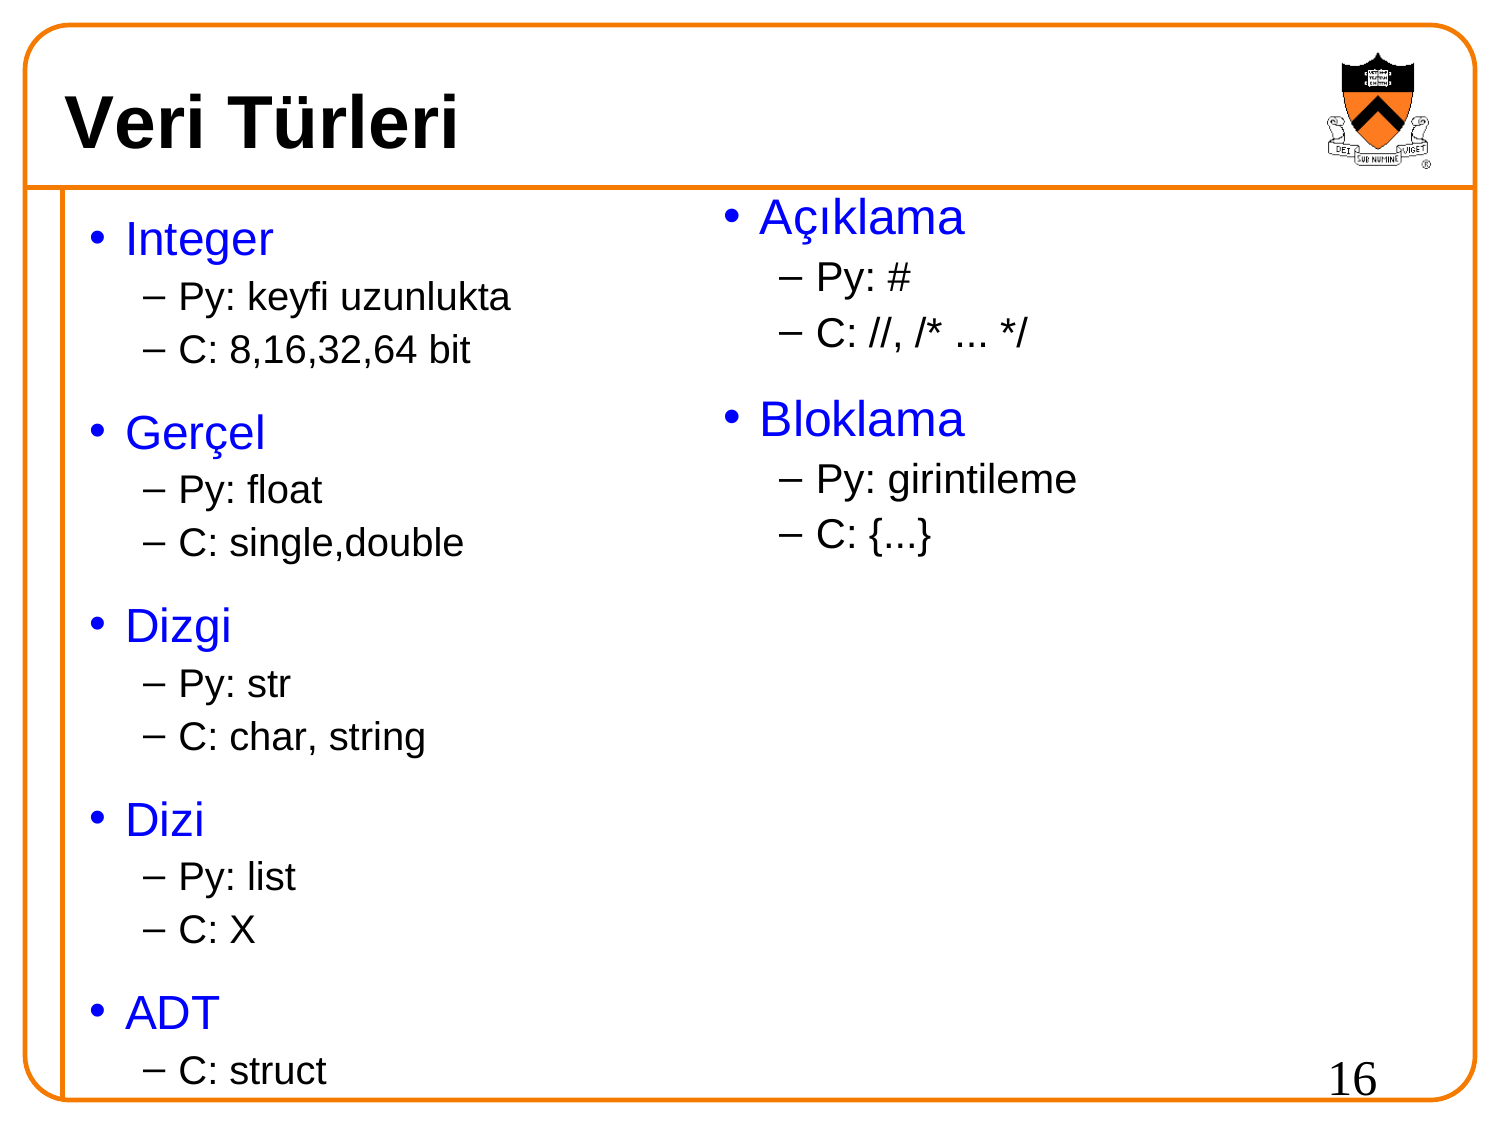

# Veri Türleri
Açıklama
Py: #
C: //, /* ... */
Bloklama
Py: girintileme
C: {...}
Integer
Py: keyfi uzunlukta
C: 8,16,32,64 bit
Gerçel
Py: float
C: single,double
Dizgi
Py: str
C: char, string
Dizi
Py: list
C: X
ADT
C: struct
16